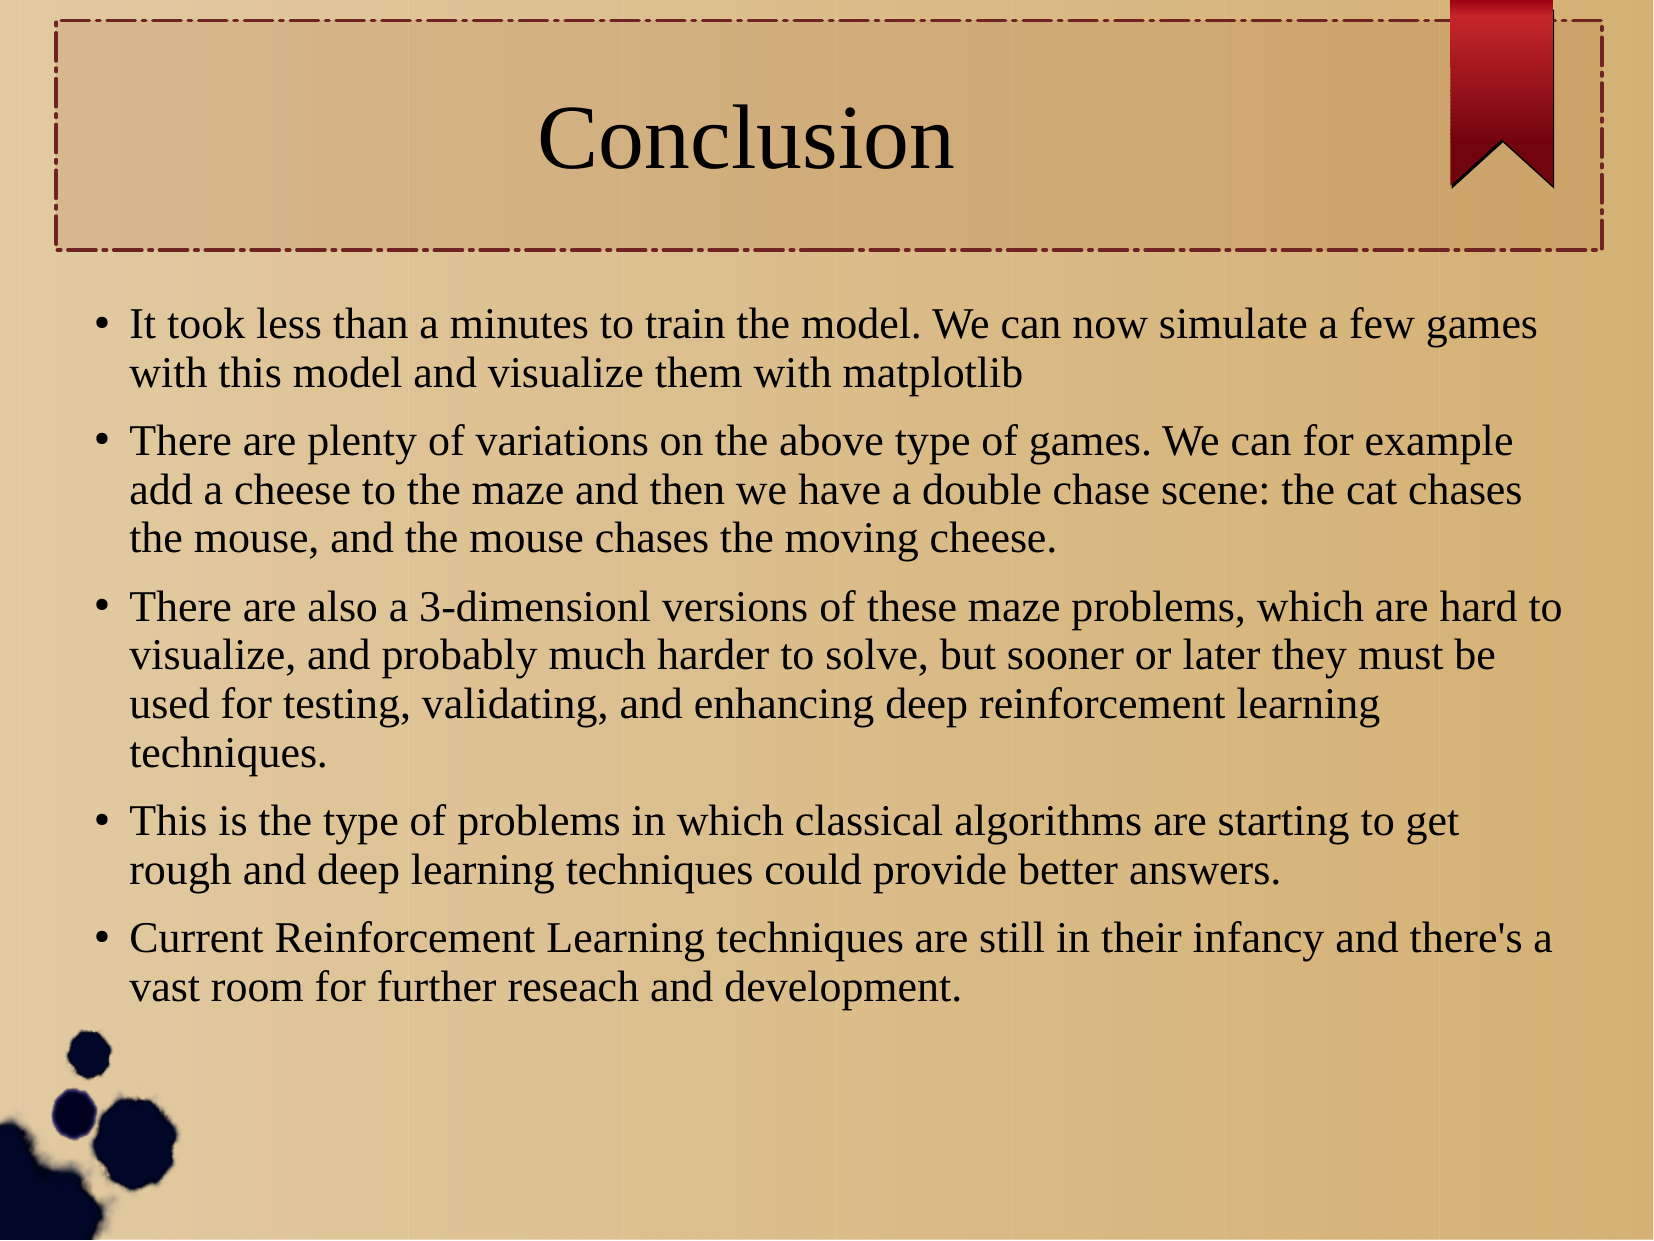

# Conclusion
It took less than a minutes to train the model. We can now simulate a few games with this model and visualize them with matplotlib
There are plenty of variations on the above type of games. We can for example add a cheese to the maze and then we have a double chase scene: the cat chases the mouse, and the mouse chases the moving cheese.
There are also a 3-dimensionl versions of these maze problems, which are hard to visualize, and probably much harder to solve, but sooner or later they must be used for testing, validating, and enhancing deep reinforcement learning techniques.
This is the type of problems in which classical algorithms are starting to get rough and deep learning techniques could provide better answers.
Current Reinforcement Learning techniques are still in their infancy and there's a vast room for further reseach and development.